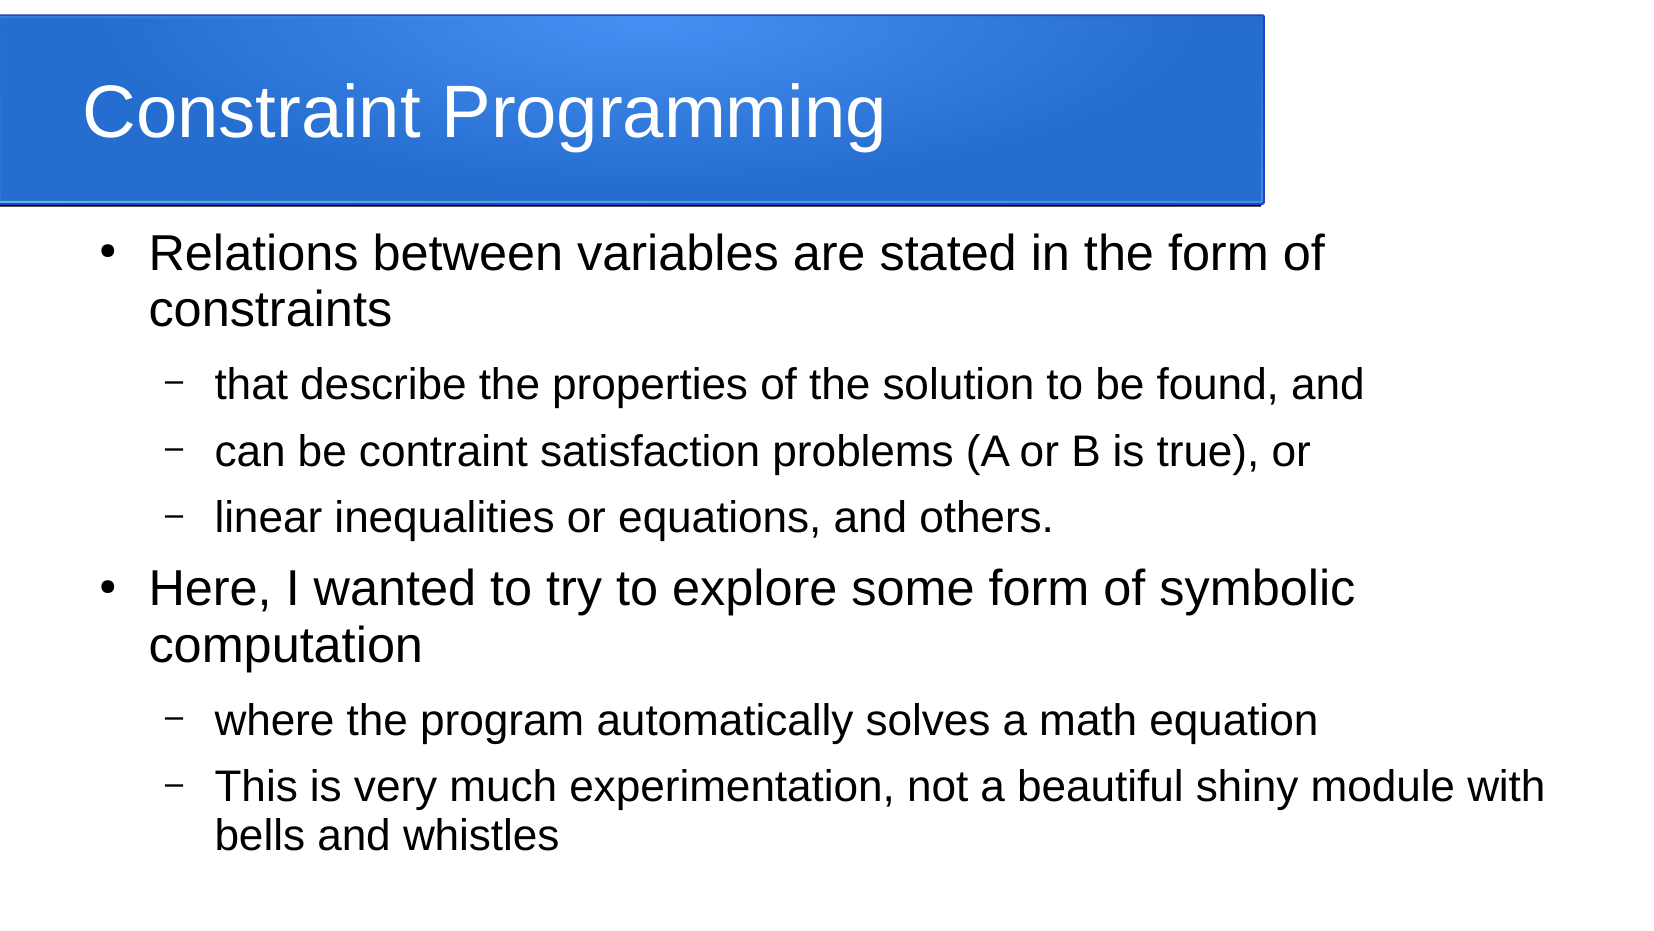

# Constraint Programming
Relations between variables are stated in the form of constraints
that describe the properties of the solution to be found, and
can be contraint satisfaction problems (A or B is true), or
linear inequalities or equations, and others.
Here, I wanted to try to explore some form of symbolic computation
where the program automatically solves a math equation
This is very much experimentation, not a beautiful shiny module with bells and whistles